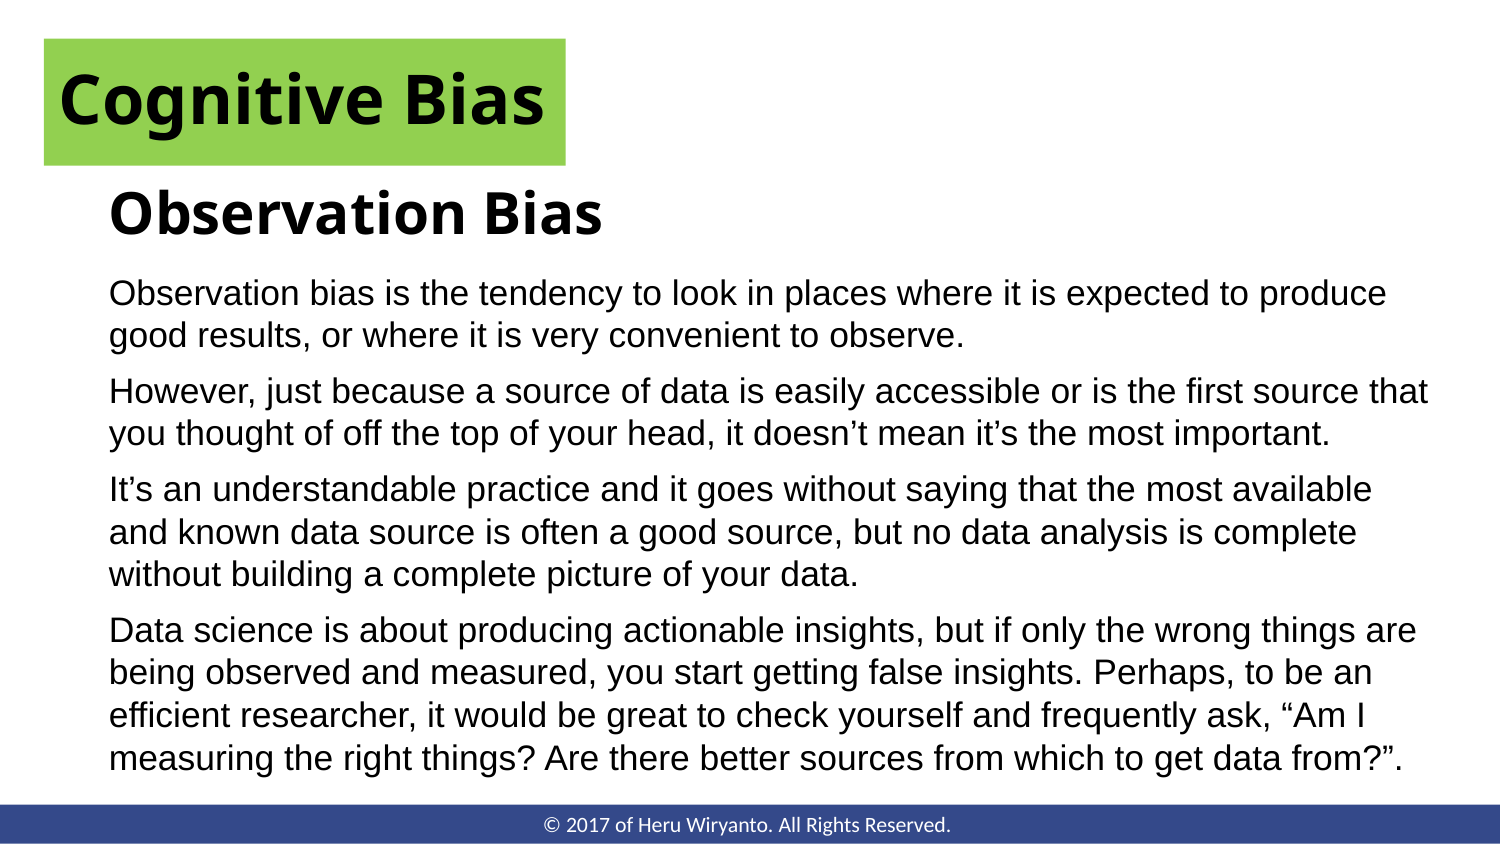

Cognitive Bias
Observation Bias
# Observation bias is the tendency to look in places where it is expected to produce good results, or where it is very convenient to observe.
However, just because a source of data is easily accessible or is the first source that you thought of off the top of your head, it doesn’t mean it’s the most important.
It’s an understandable practice and it goes without saying that the most available and known data source is often a good source, but no data analysis is complete without building a complete picture of your data.
Data science is about producing actionable insights, but if only the wrong things are being observed and measured, you start getting false insights. Perhaps, to be an efficient researcher, it would be great to check yourself and frequently ask, “Am I measuring the right things? Are there better sources from which to get data from?”.